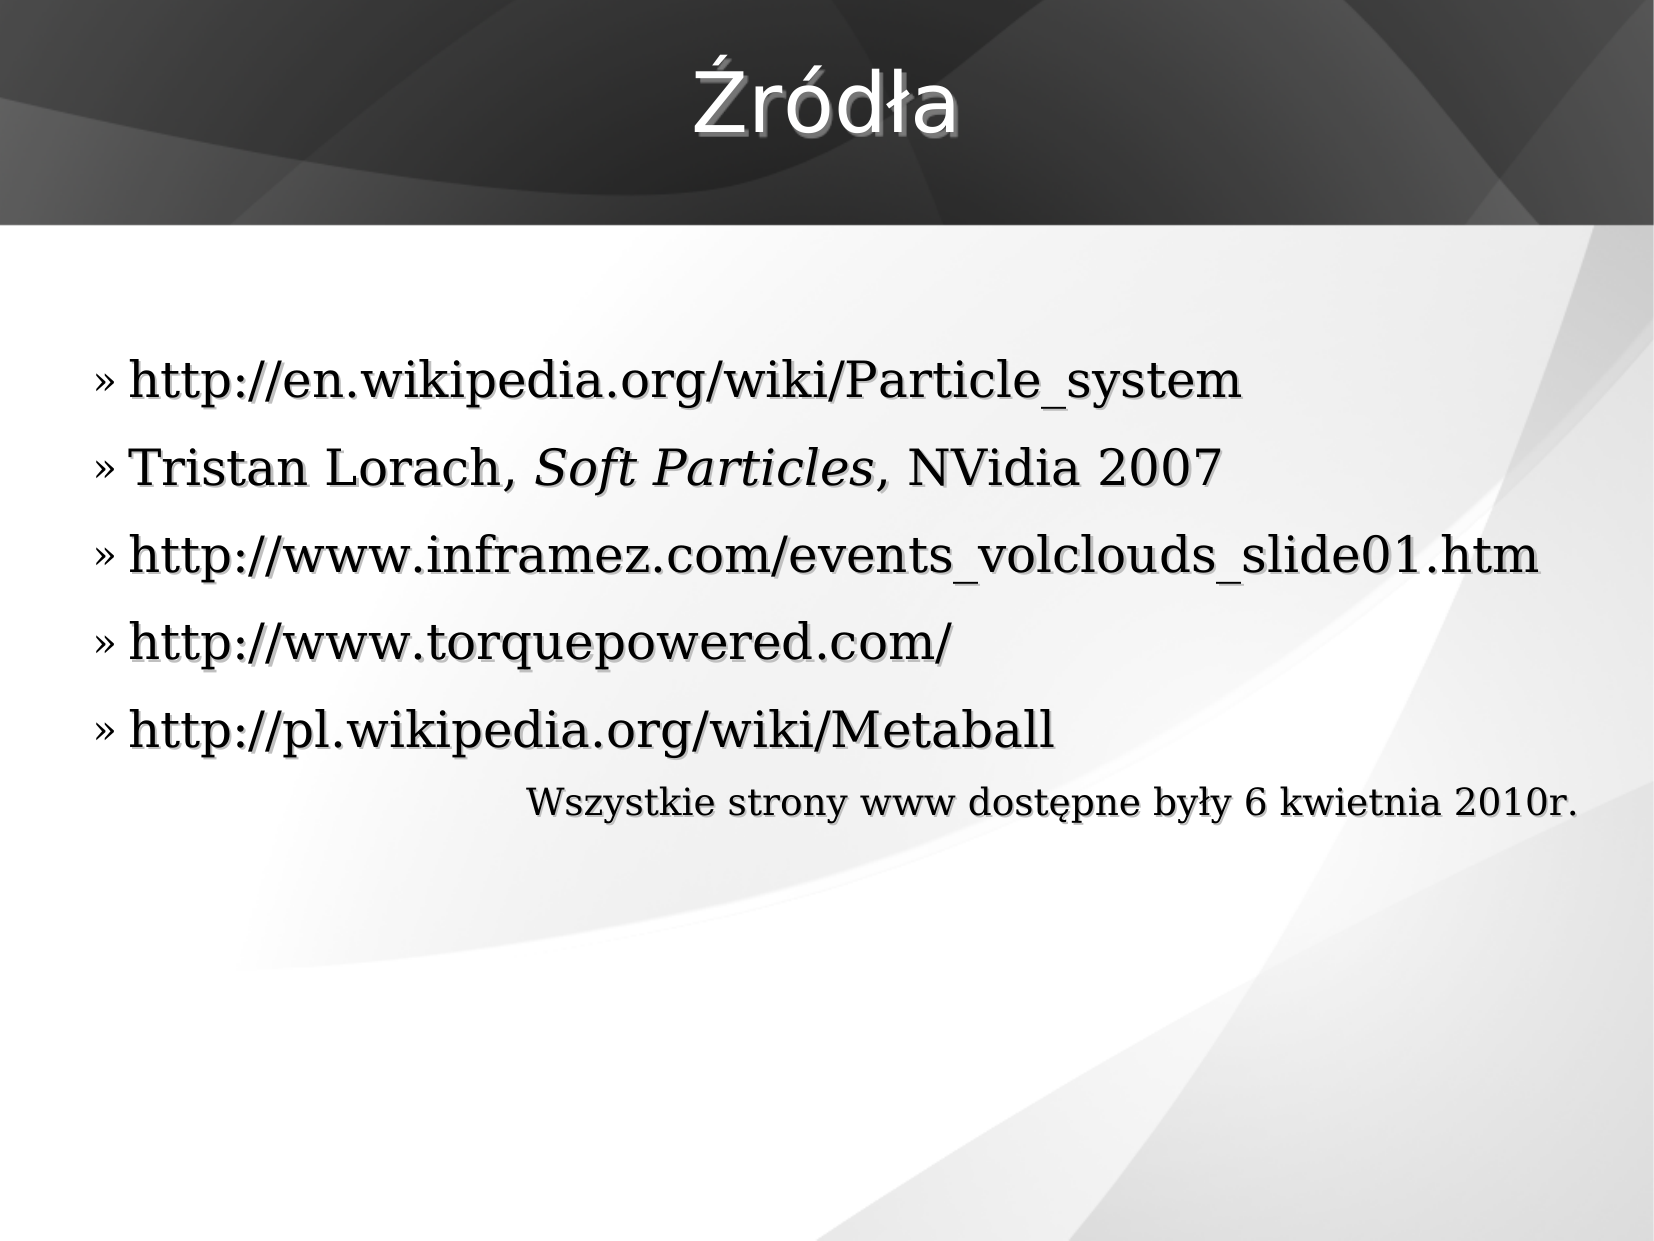

# Źródła
http://en.wikipedia.org/wiki/Particle_system
Tristan Lorach, Soft Particles, NVidia 2007
http://www.inframez.com/events_volclouds_slide01.htm
http://www.torquepowered.com/
http://pl.wikipedia.org/wiki/Metaball
Wszystkie strony www dostępne były 6 kwietnia 2010r.